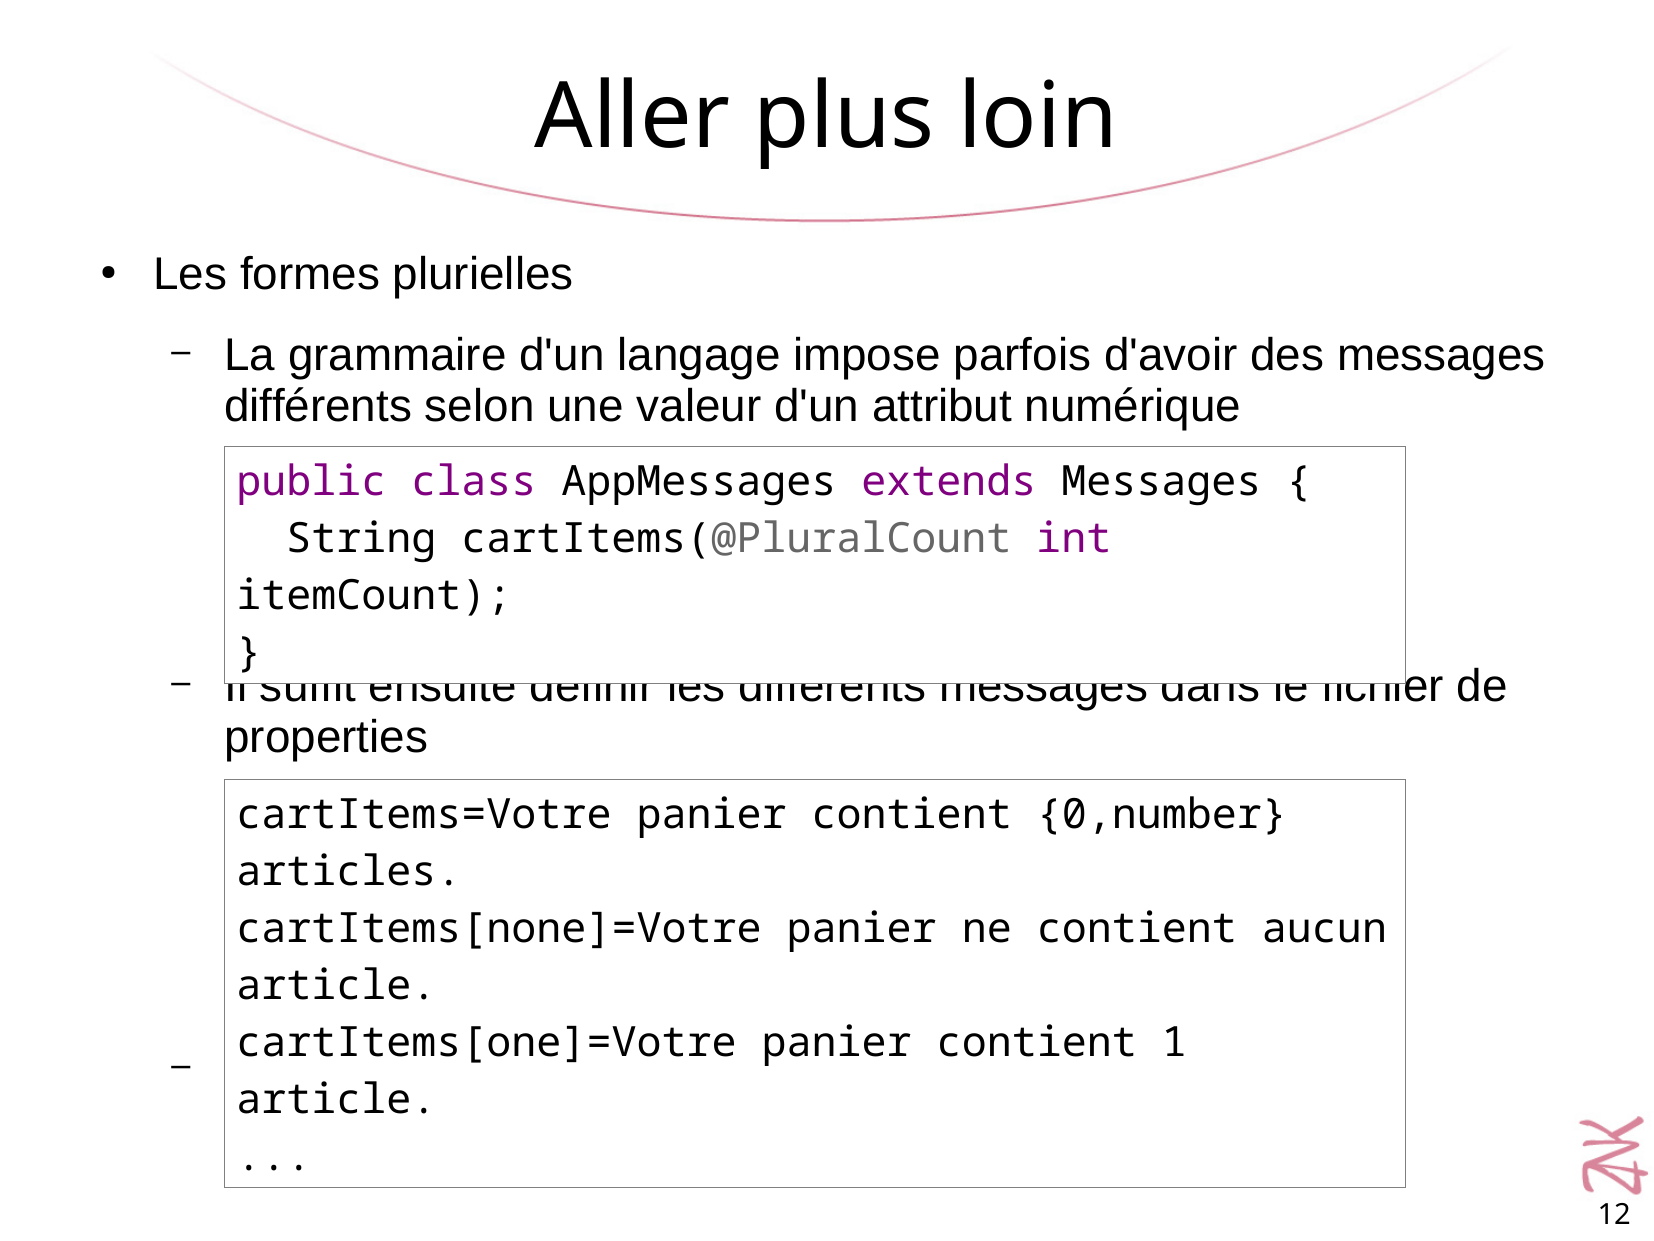

# Aller plus loin
Les formes plurielles
La grammaire d'un langage impose parfois d'avoir des messages différents selon une valeur d'un attribut numérique
Il suffit ensuite définir les différents messages dans le fichier de properties
Plus d'informations dans la documentation de GWT
http://www.gwtproject.org/doc/latest/DevGuideI18nPluralForms.html
public class AppMessages extends Messages {
 String cartItems(@PluralCount int itemCount);
}
cartItems=Votre panier contient {0,number} articles.
cartItems[none]=Votre panier ne contient aucun article.
cartItems[one]=Votre panier contient 1 article.
...
12